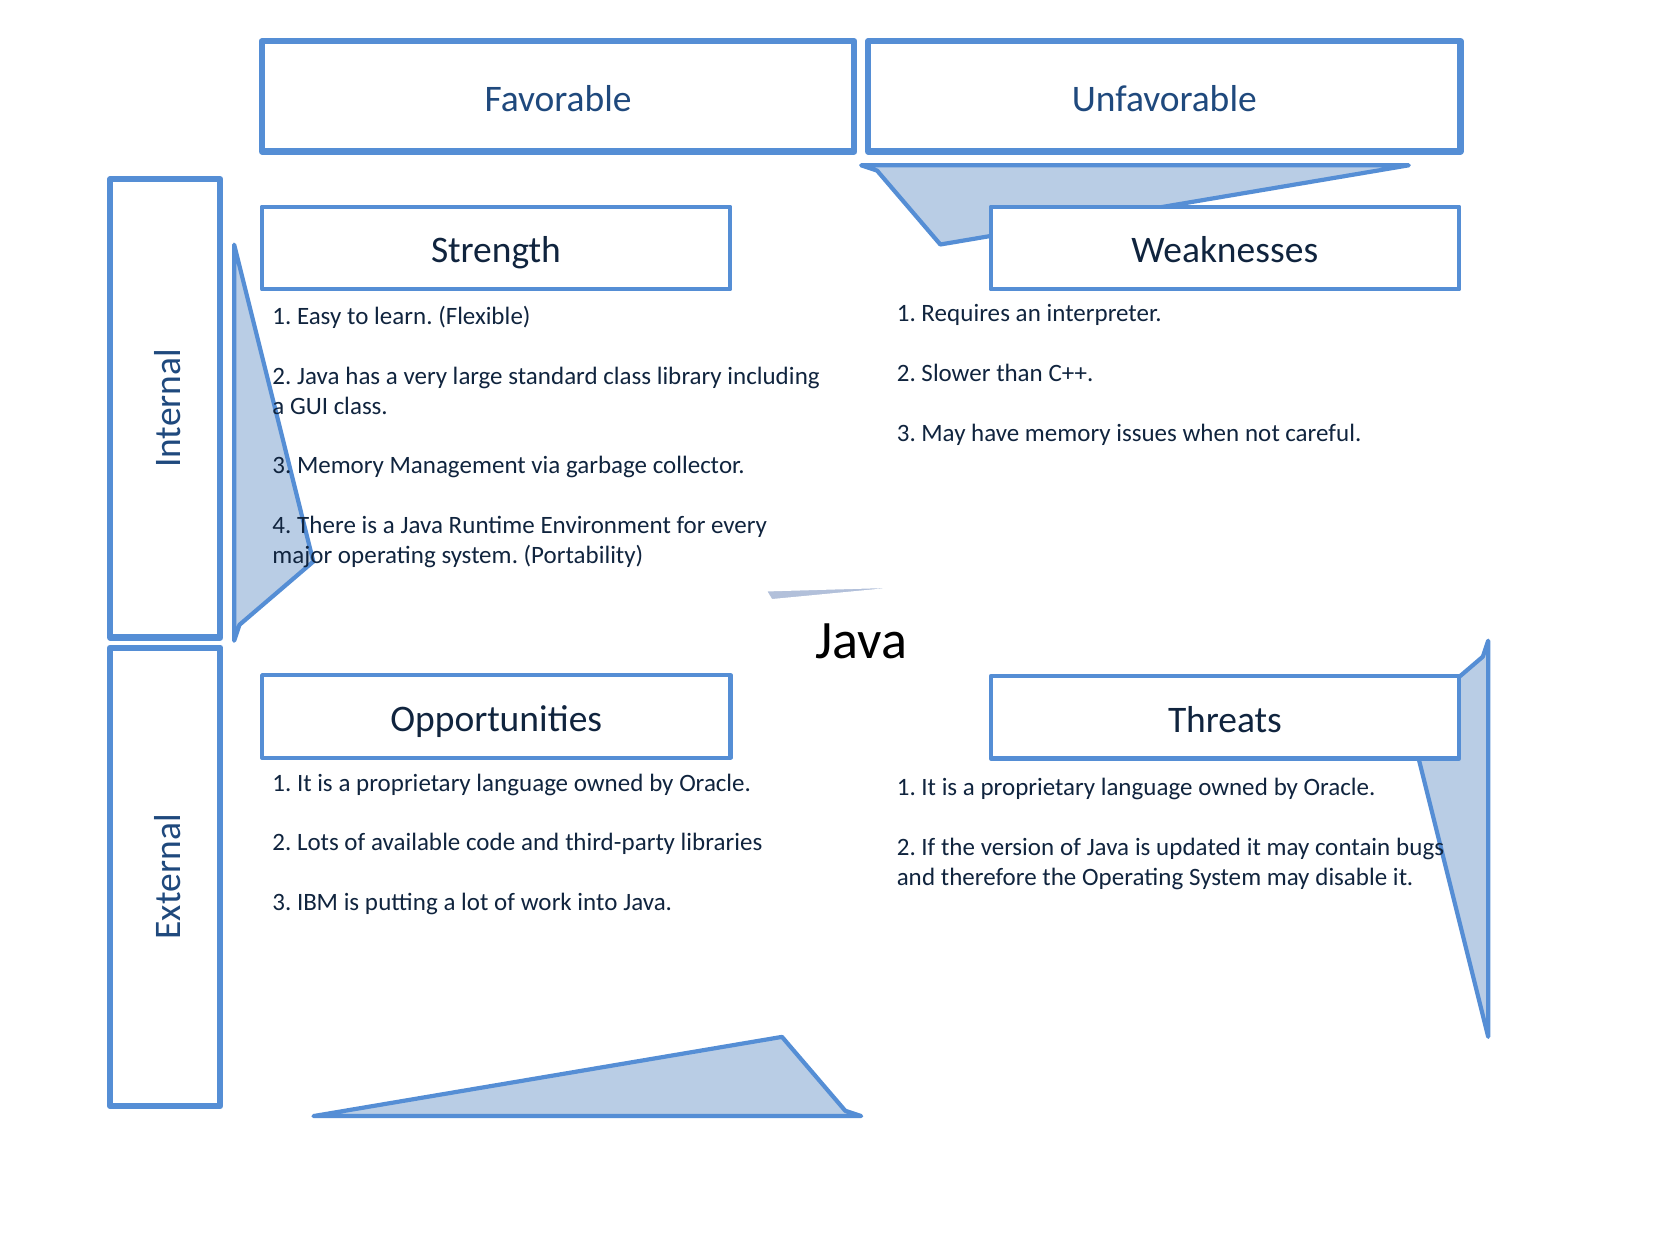

Favorable
Unfavorable
Strength
Weaknesses
1. Requires an interpreter.
2. Slower than C++.
3. May have memory issues when not careful.
1. Easy to learn. (Flexible)
2. Java has a very large standard class library including a GUI class.
3. Memory Management via garbage collector.
4. There is a Java Runtime Environment for every major operating system. (Portability)
Internal
Java
Opportunities
Threats
1. It is a proprietary language owned by Oracle.
2. Lots of available code and third-party libraries
3. IBM is putting a lot of work into Java.
1. It is a proprietary language owned by Oracle.
2. If the version of Java is updated it may contain bugs and therefore the Operating System may disable it.
External